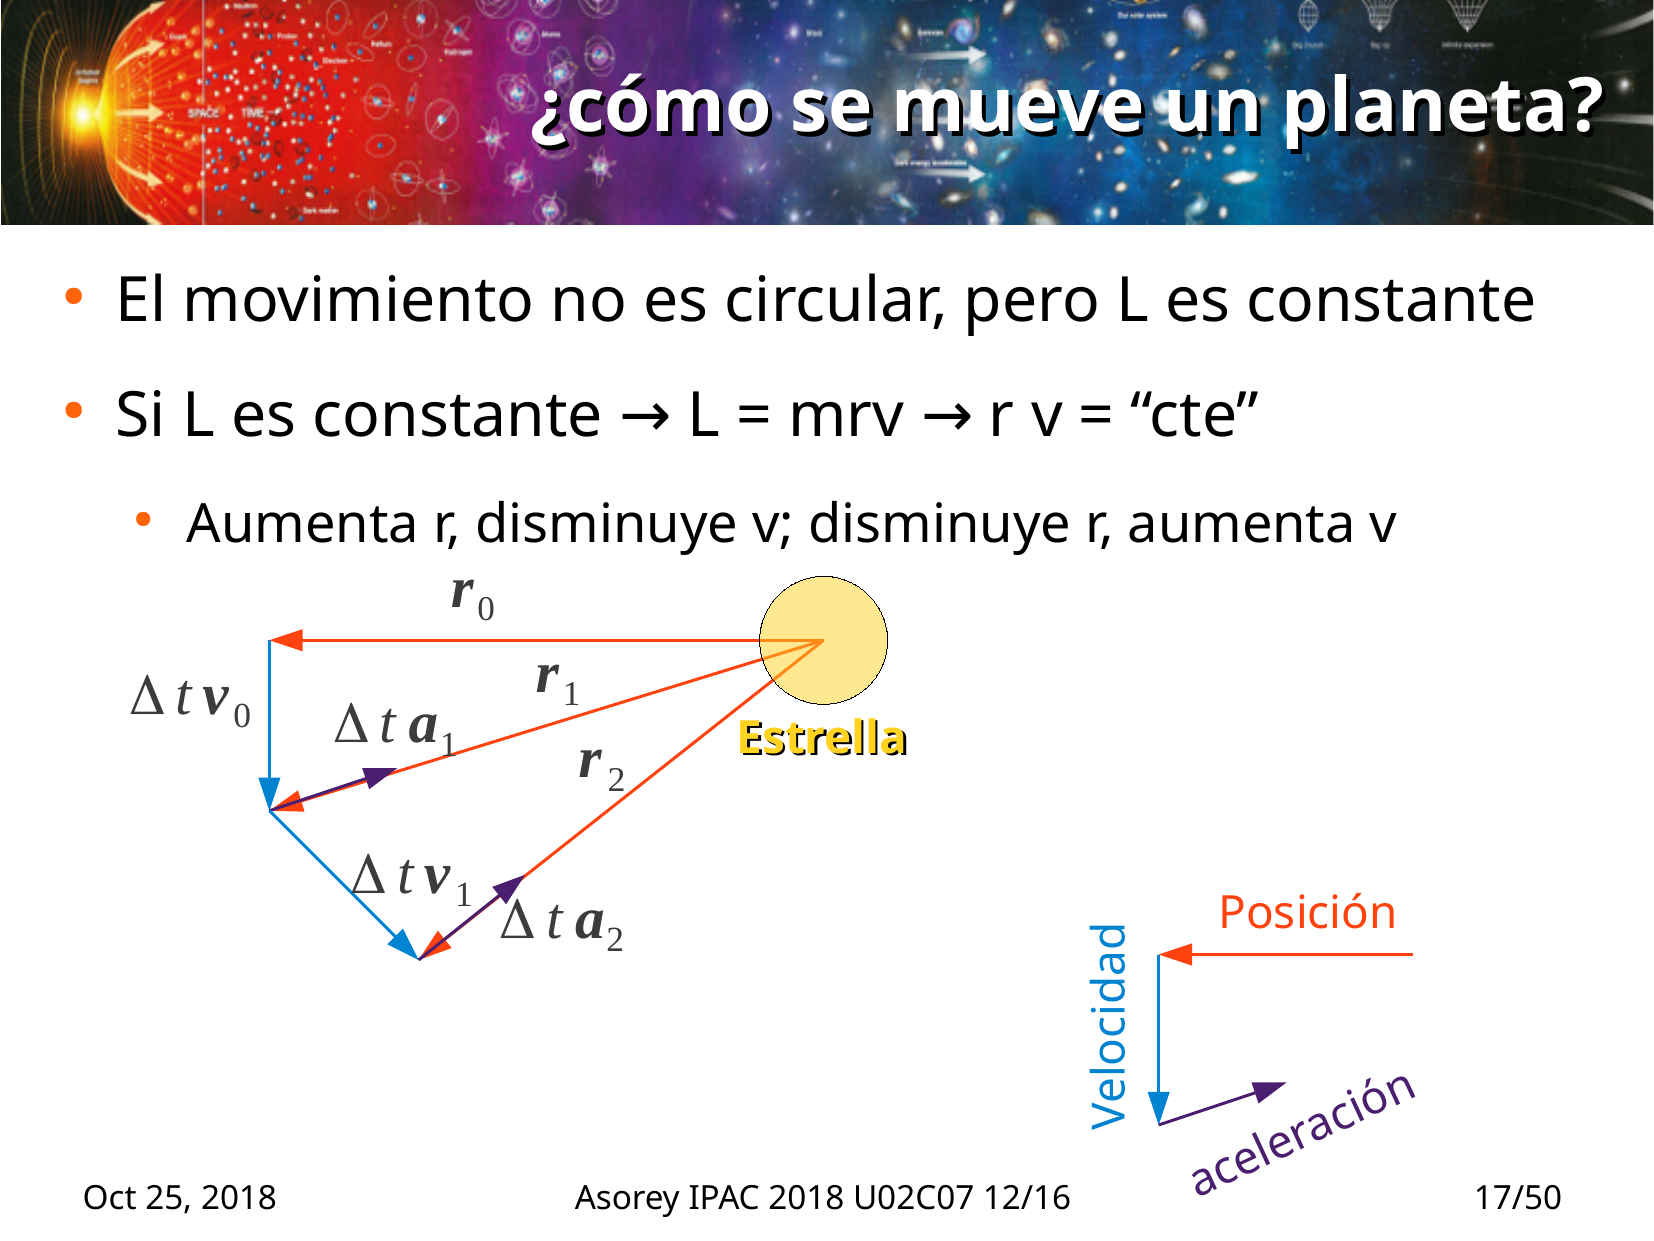

# ¿cómo se mueve un planeta?
El movimiento no es circular, pero L es constante
Si L es constante → L = mrv → r v = “cte”
Aumenta r, disminuye v; disminuye r, aumenta v
Estrella
Posición
Velocidad
aceleración
Oct 25, 2018
Asorey IPAC 2018 U02C07 12/16
17